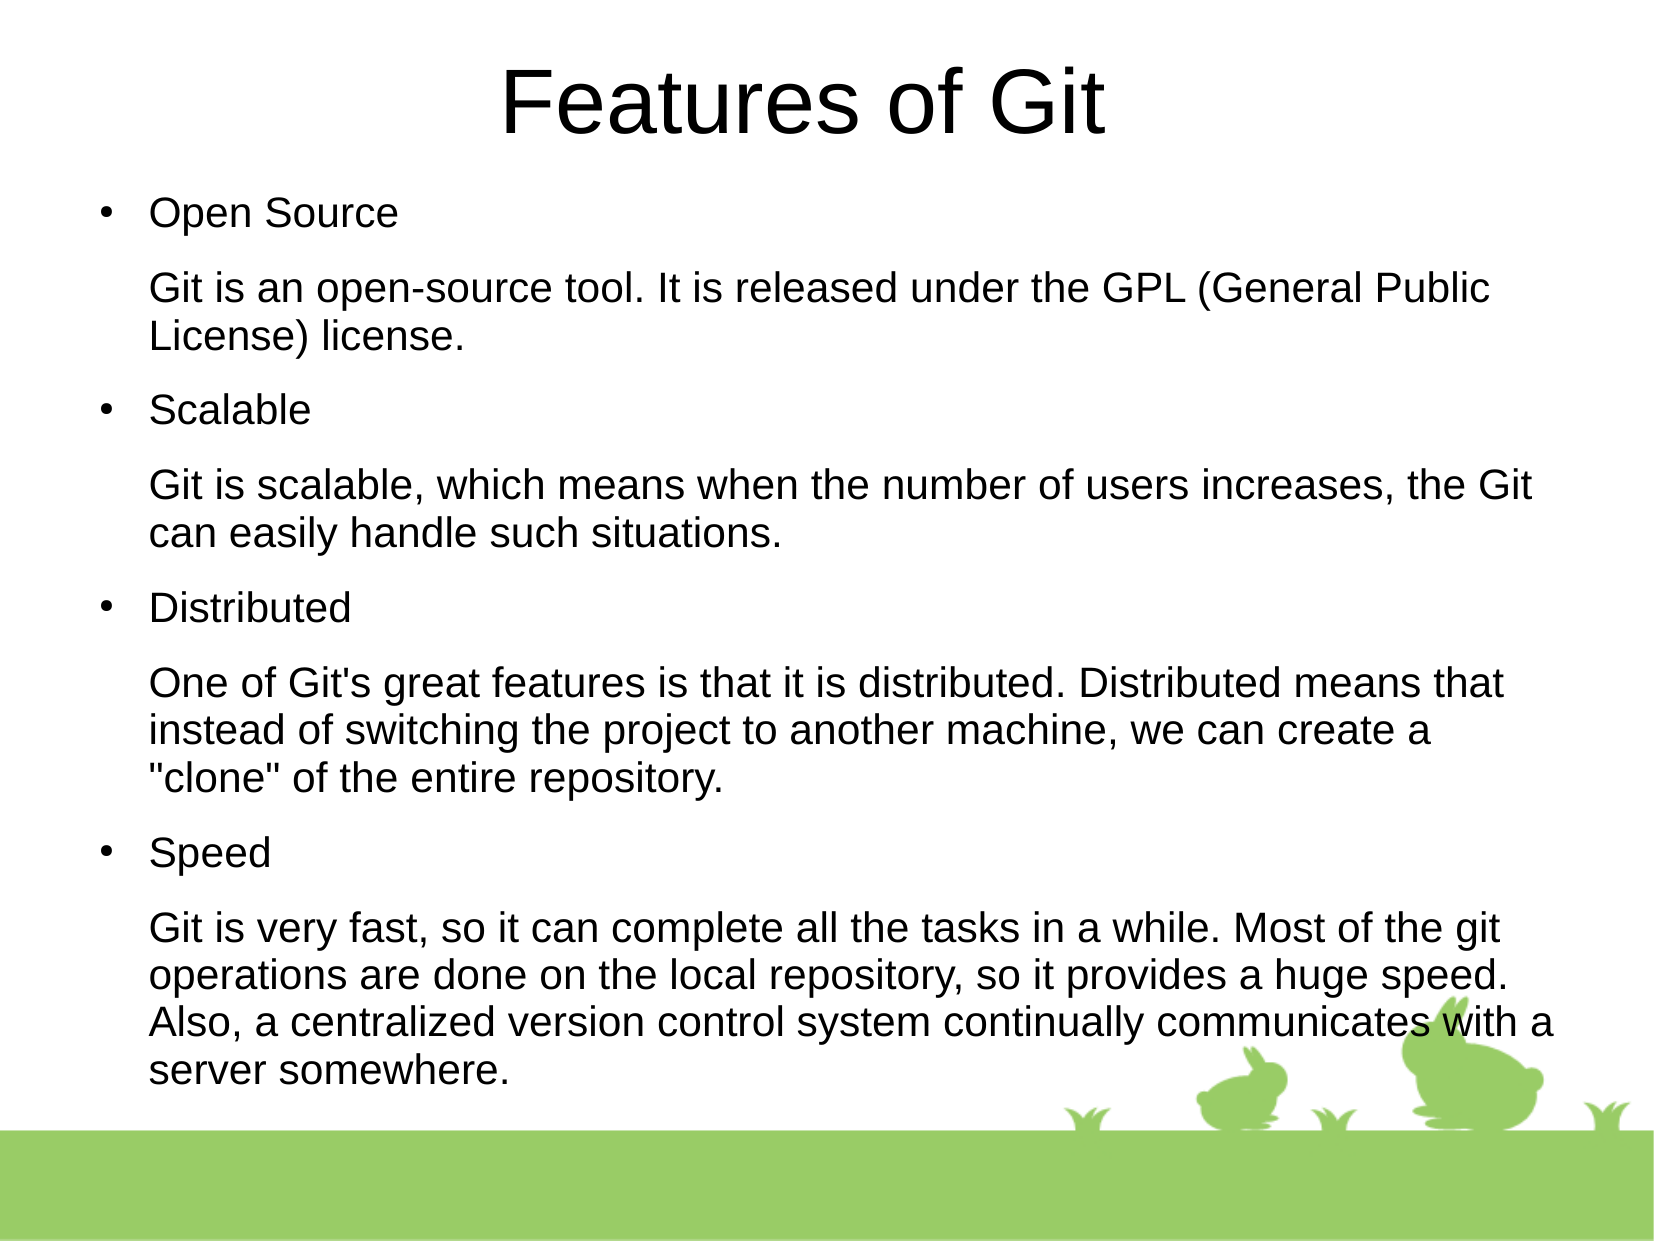

# Features of Git
Open Source
Git is an open-source tool. It is released under the GPL (General Public License) license.
Scalable
Git is scalable, which means when the number of users increases, the Git can easily handle such situations.
Distributed
One of Git's great features is that it is distributed. Distributed means that instead of switching the project to another machine, we can create a "clone" of the entire repository.
Speed
Git is very fast, so it can complete all the tasks in a while. Most of the git operations are done on the local repository, so it provides a huge speed. Also, a centralized version control system continually communicates with a server somewhere.